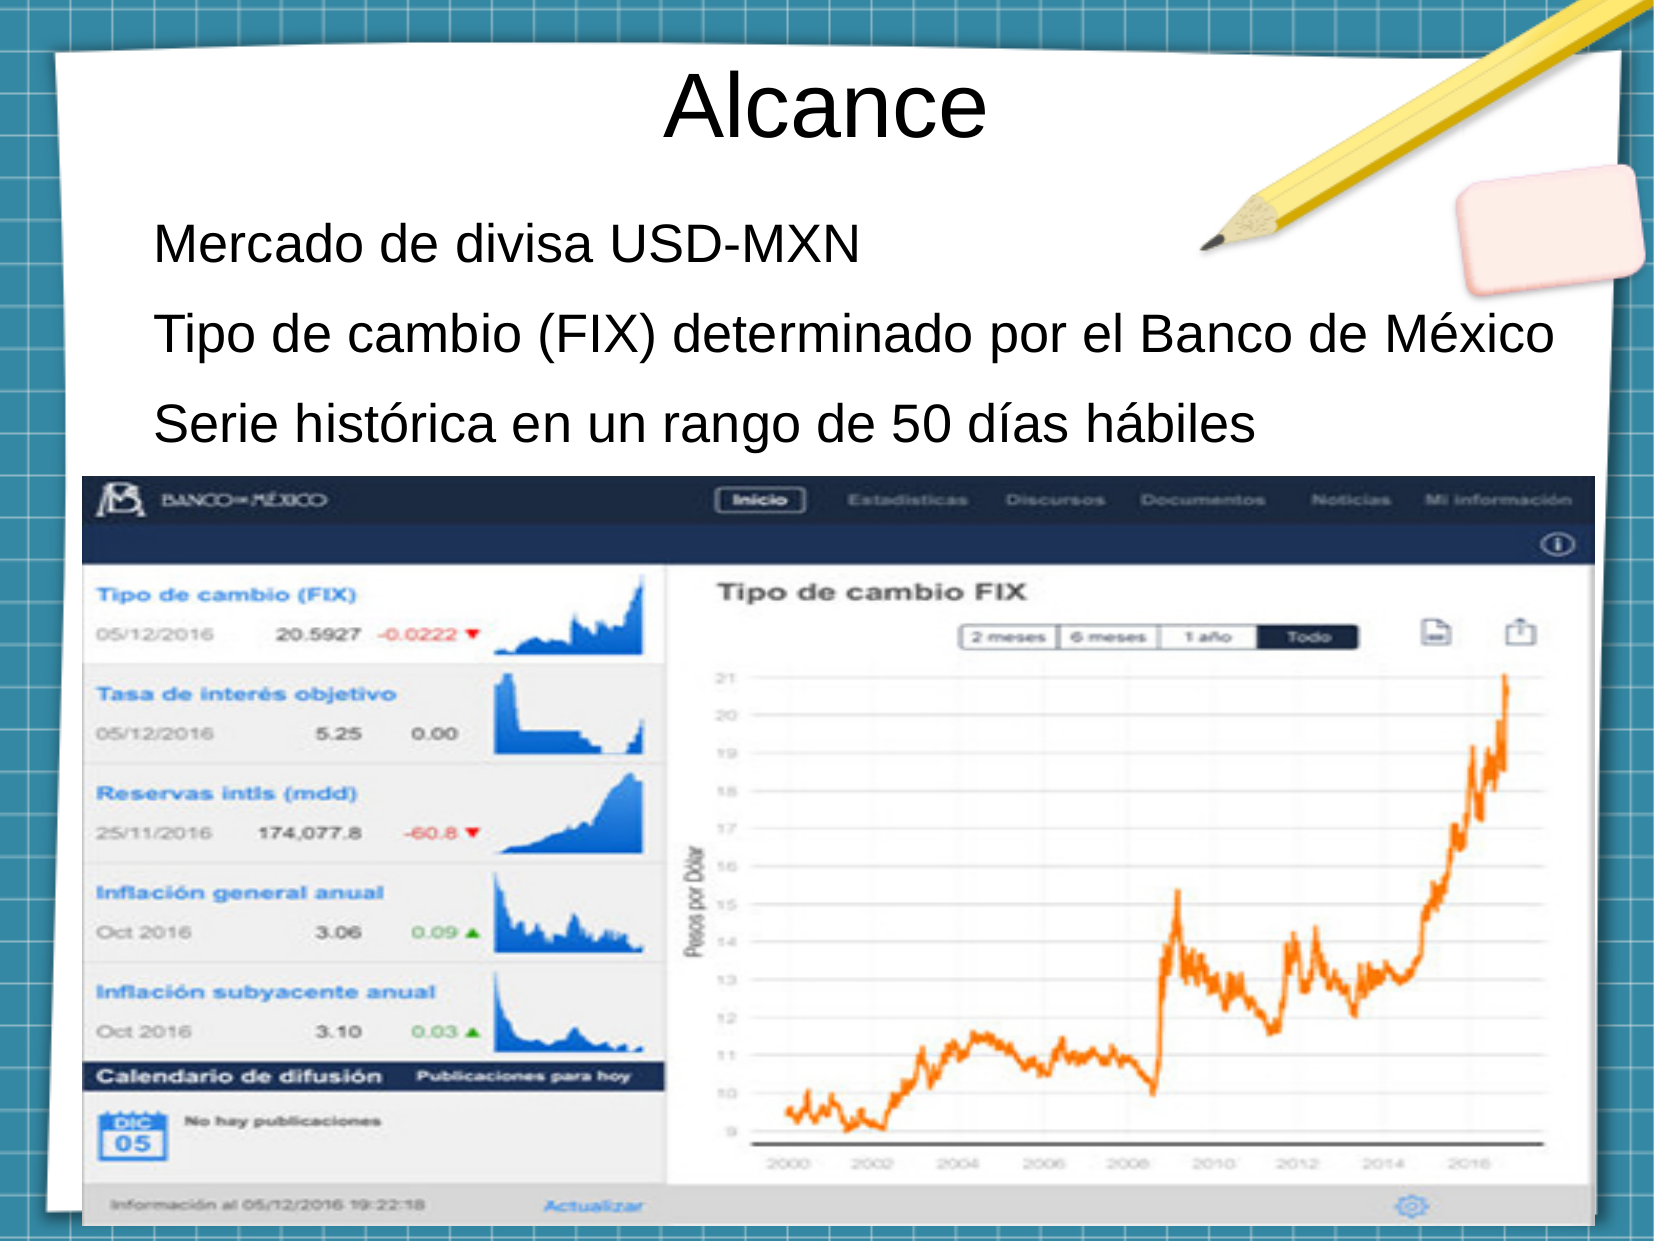

# Alcance
Mercado de divisa USD-MXN
Tipo de cambio (FIX) determinado por el Banco de México
Serie histórica en un rango de 50 días hábiles